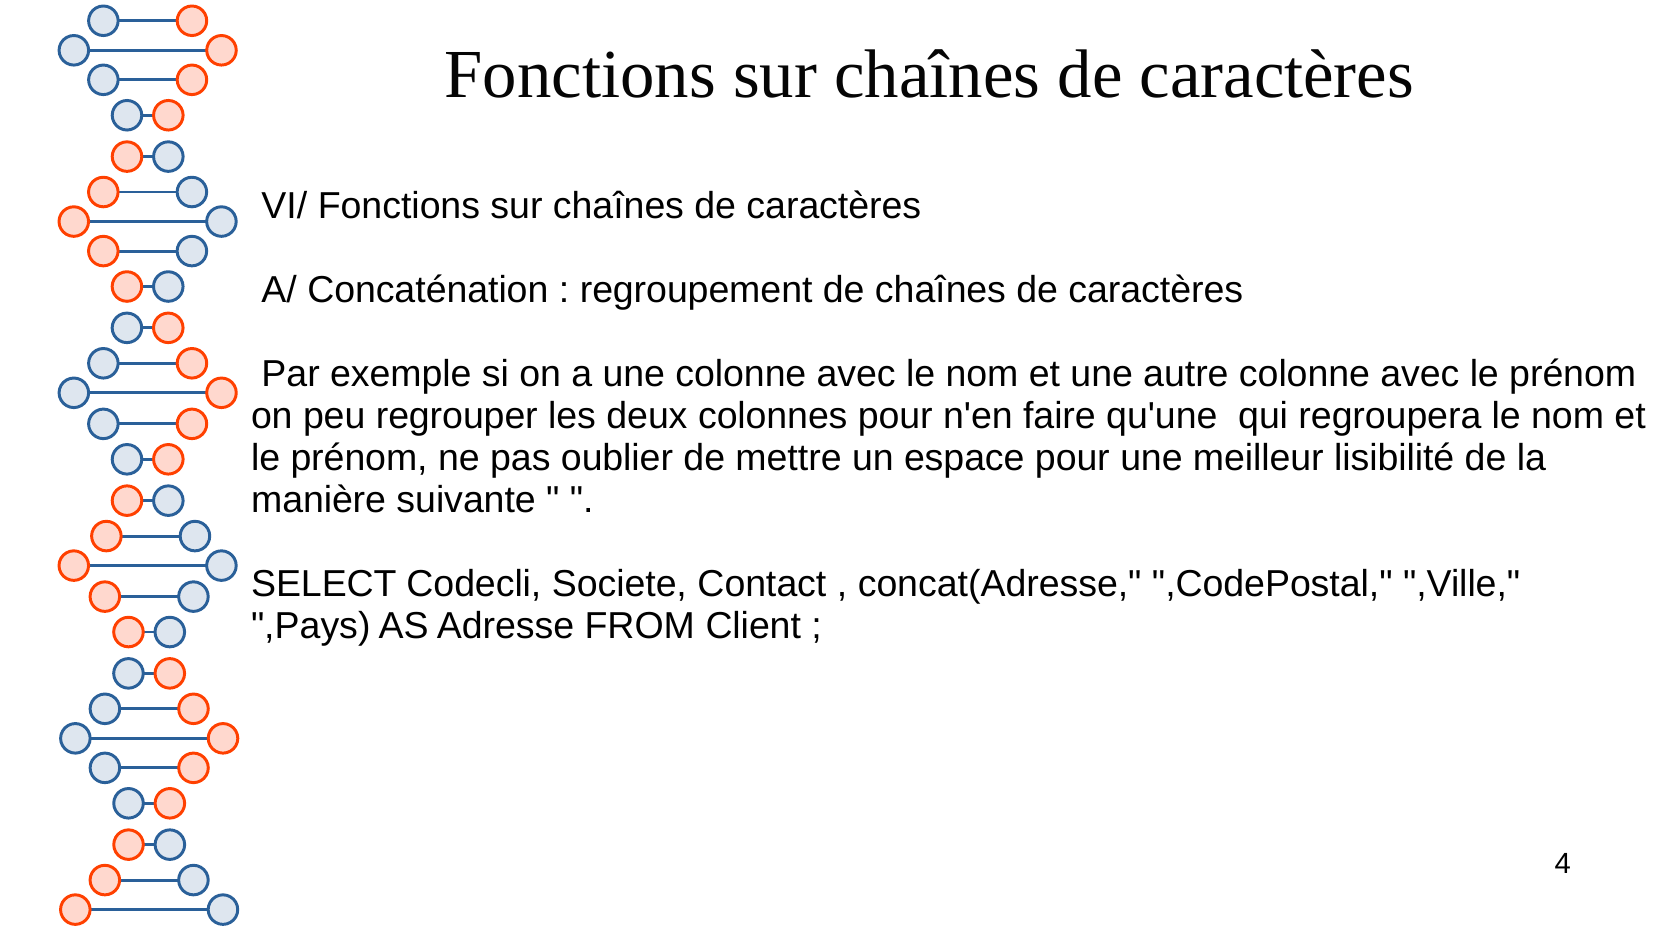

# Fonctions sur chaînes de caractères
 VI/ Fonctions sur chaînes de caractères
 A/ Concaténation : regroupement de chaînes de caractères
 Par exemple si on a une colonne avec le nom et une autre colonne avec le prénom on peu regrouper les deux colonnes pour n'en faire qu'une qui regroupera le nom et le prénom, ne pas oublier de mettre un espace pour une meilleur lisibilité de la manière suivante " ".
SELECT Codecli, Societe, Contact , concat(Adresse," ",CodePostal," ",Ville," ",Pays) AS Adresse FROM Client ;
4